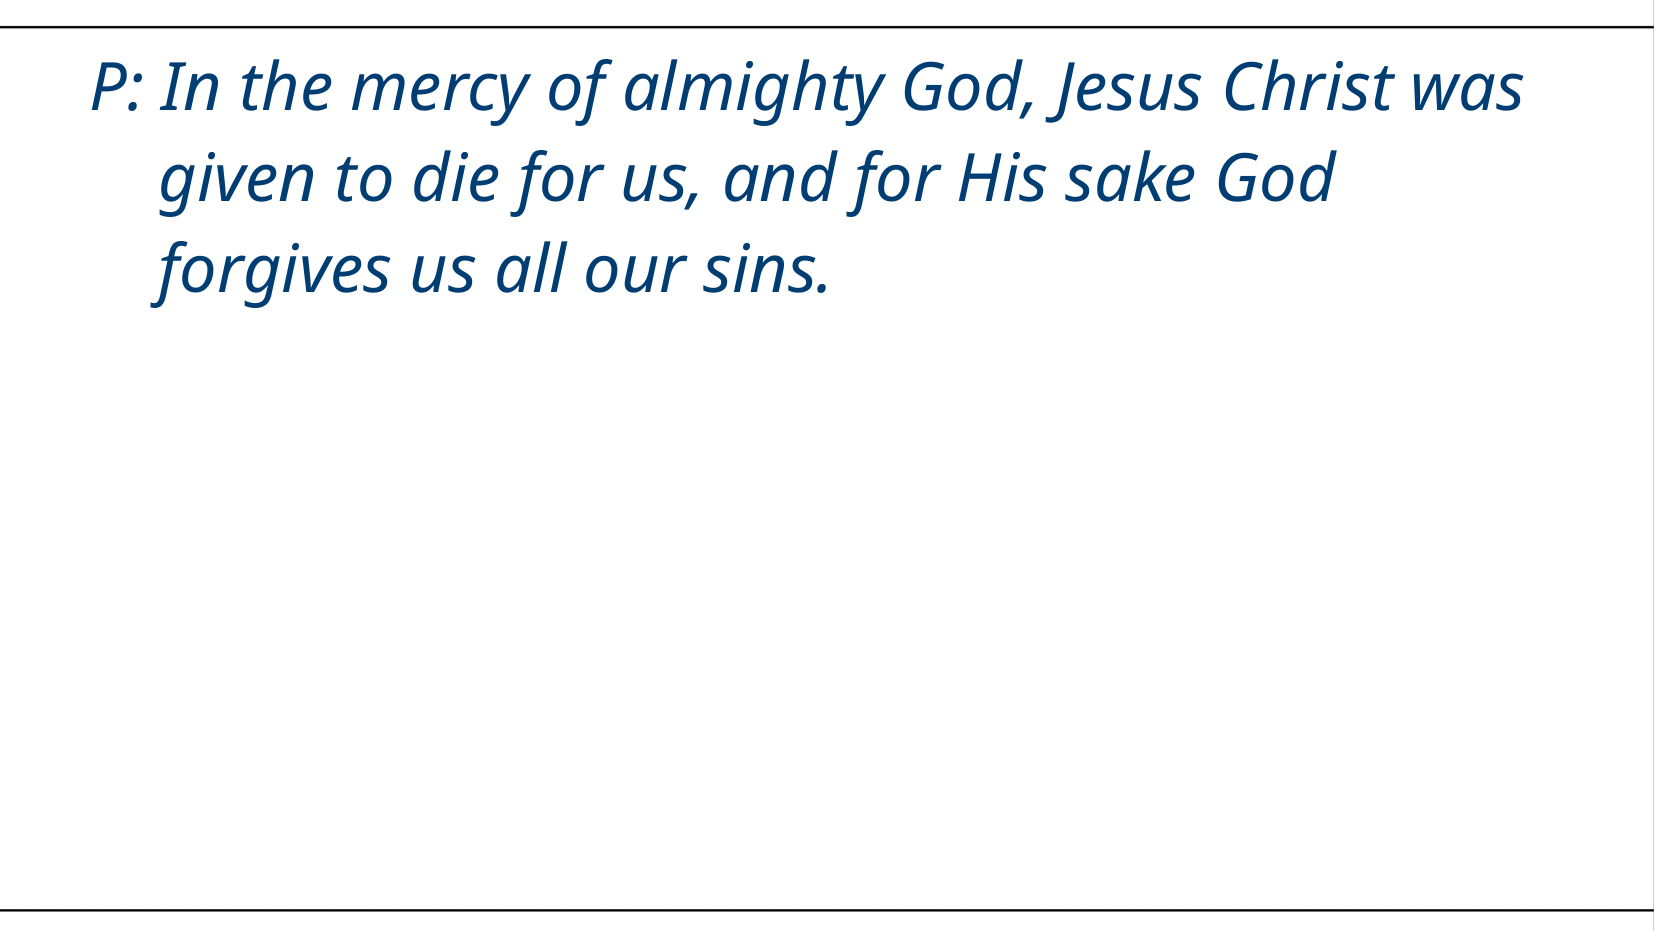

P: In the mercy of almighty God, Jesus Christ was
 given to die for us, and for His sake God
 forgives us all our sins.